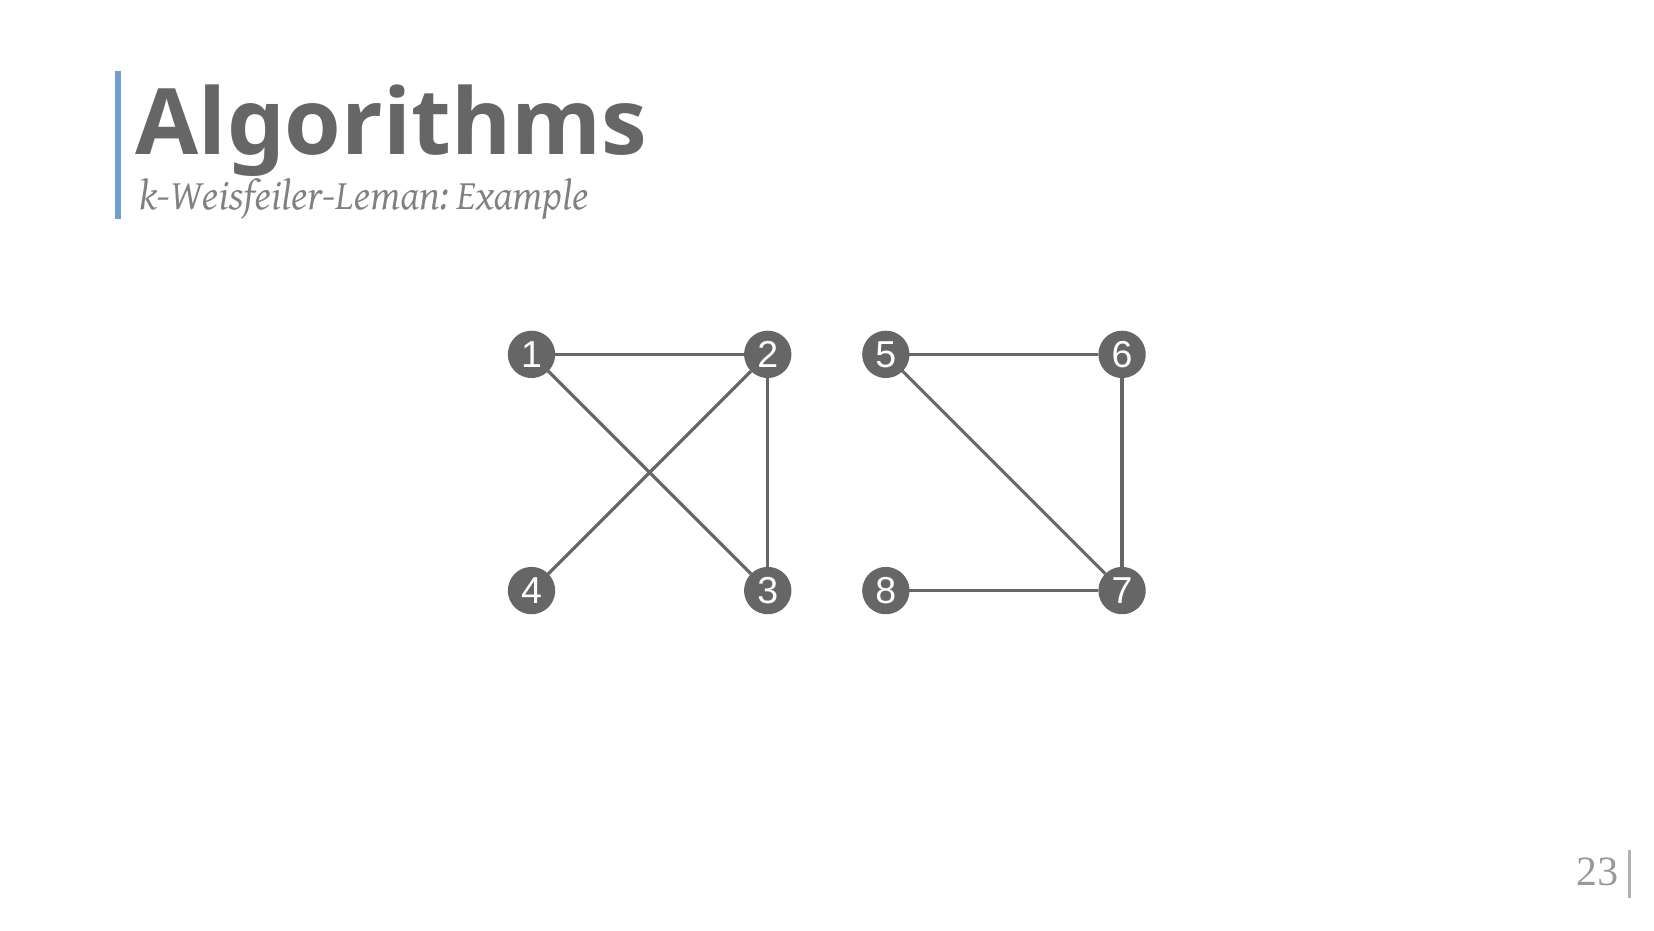

# Algorithms
k-Weisfeiler-Leman: Example
1
2
5
6
4
3
8
7
23